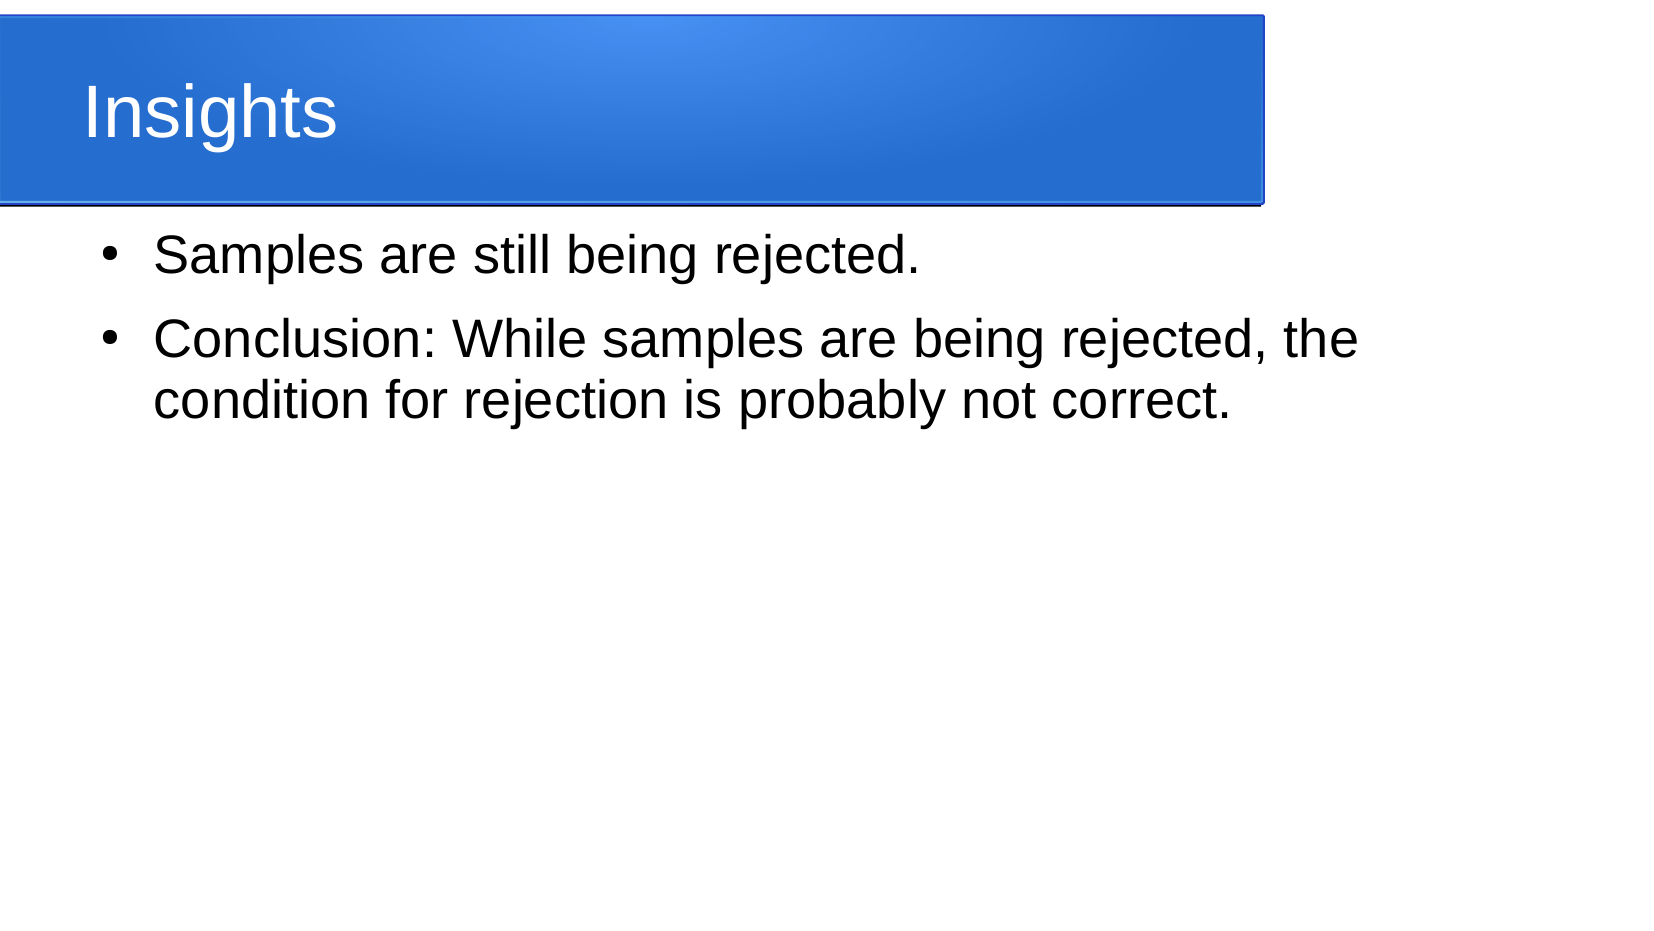

# Insights
Samples are still being rejected.
Conclusion: While samples are being rejected, the condition for rejection is probably not correct.